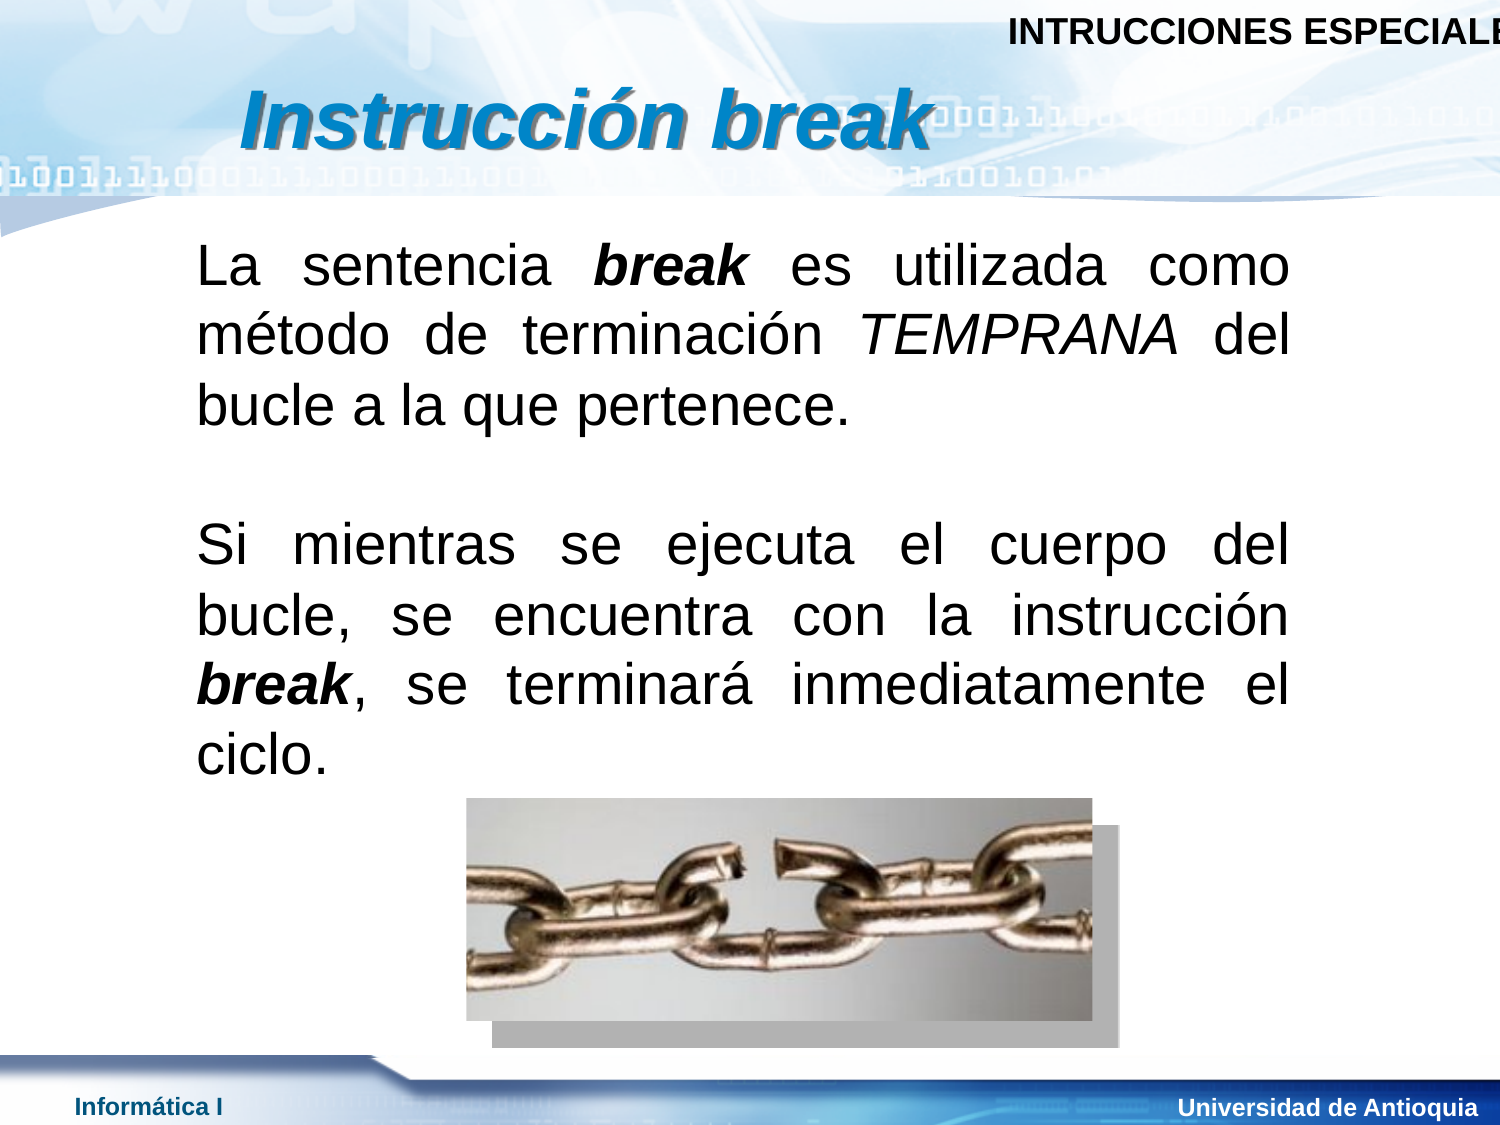

INTRUCCIONES ESPECIALES
# Instrucción break
La sentencia break es utilizada como método de terminación TEMPRANA del bucle a la que pertenece.
Si mientras se ejecuta el cuerpo del bucle, se encuentra con la instrucción break, se terminará inmediatamente el ciclo.